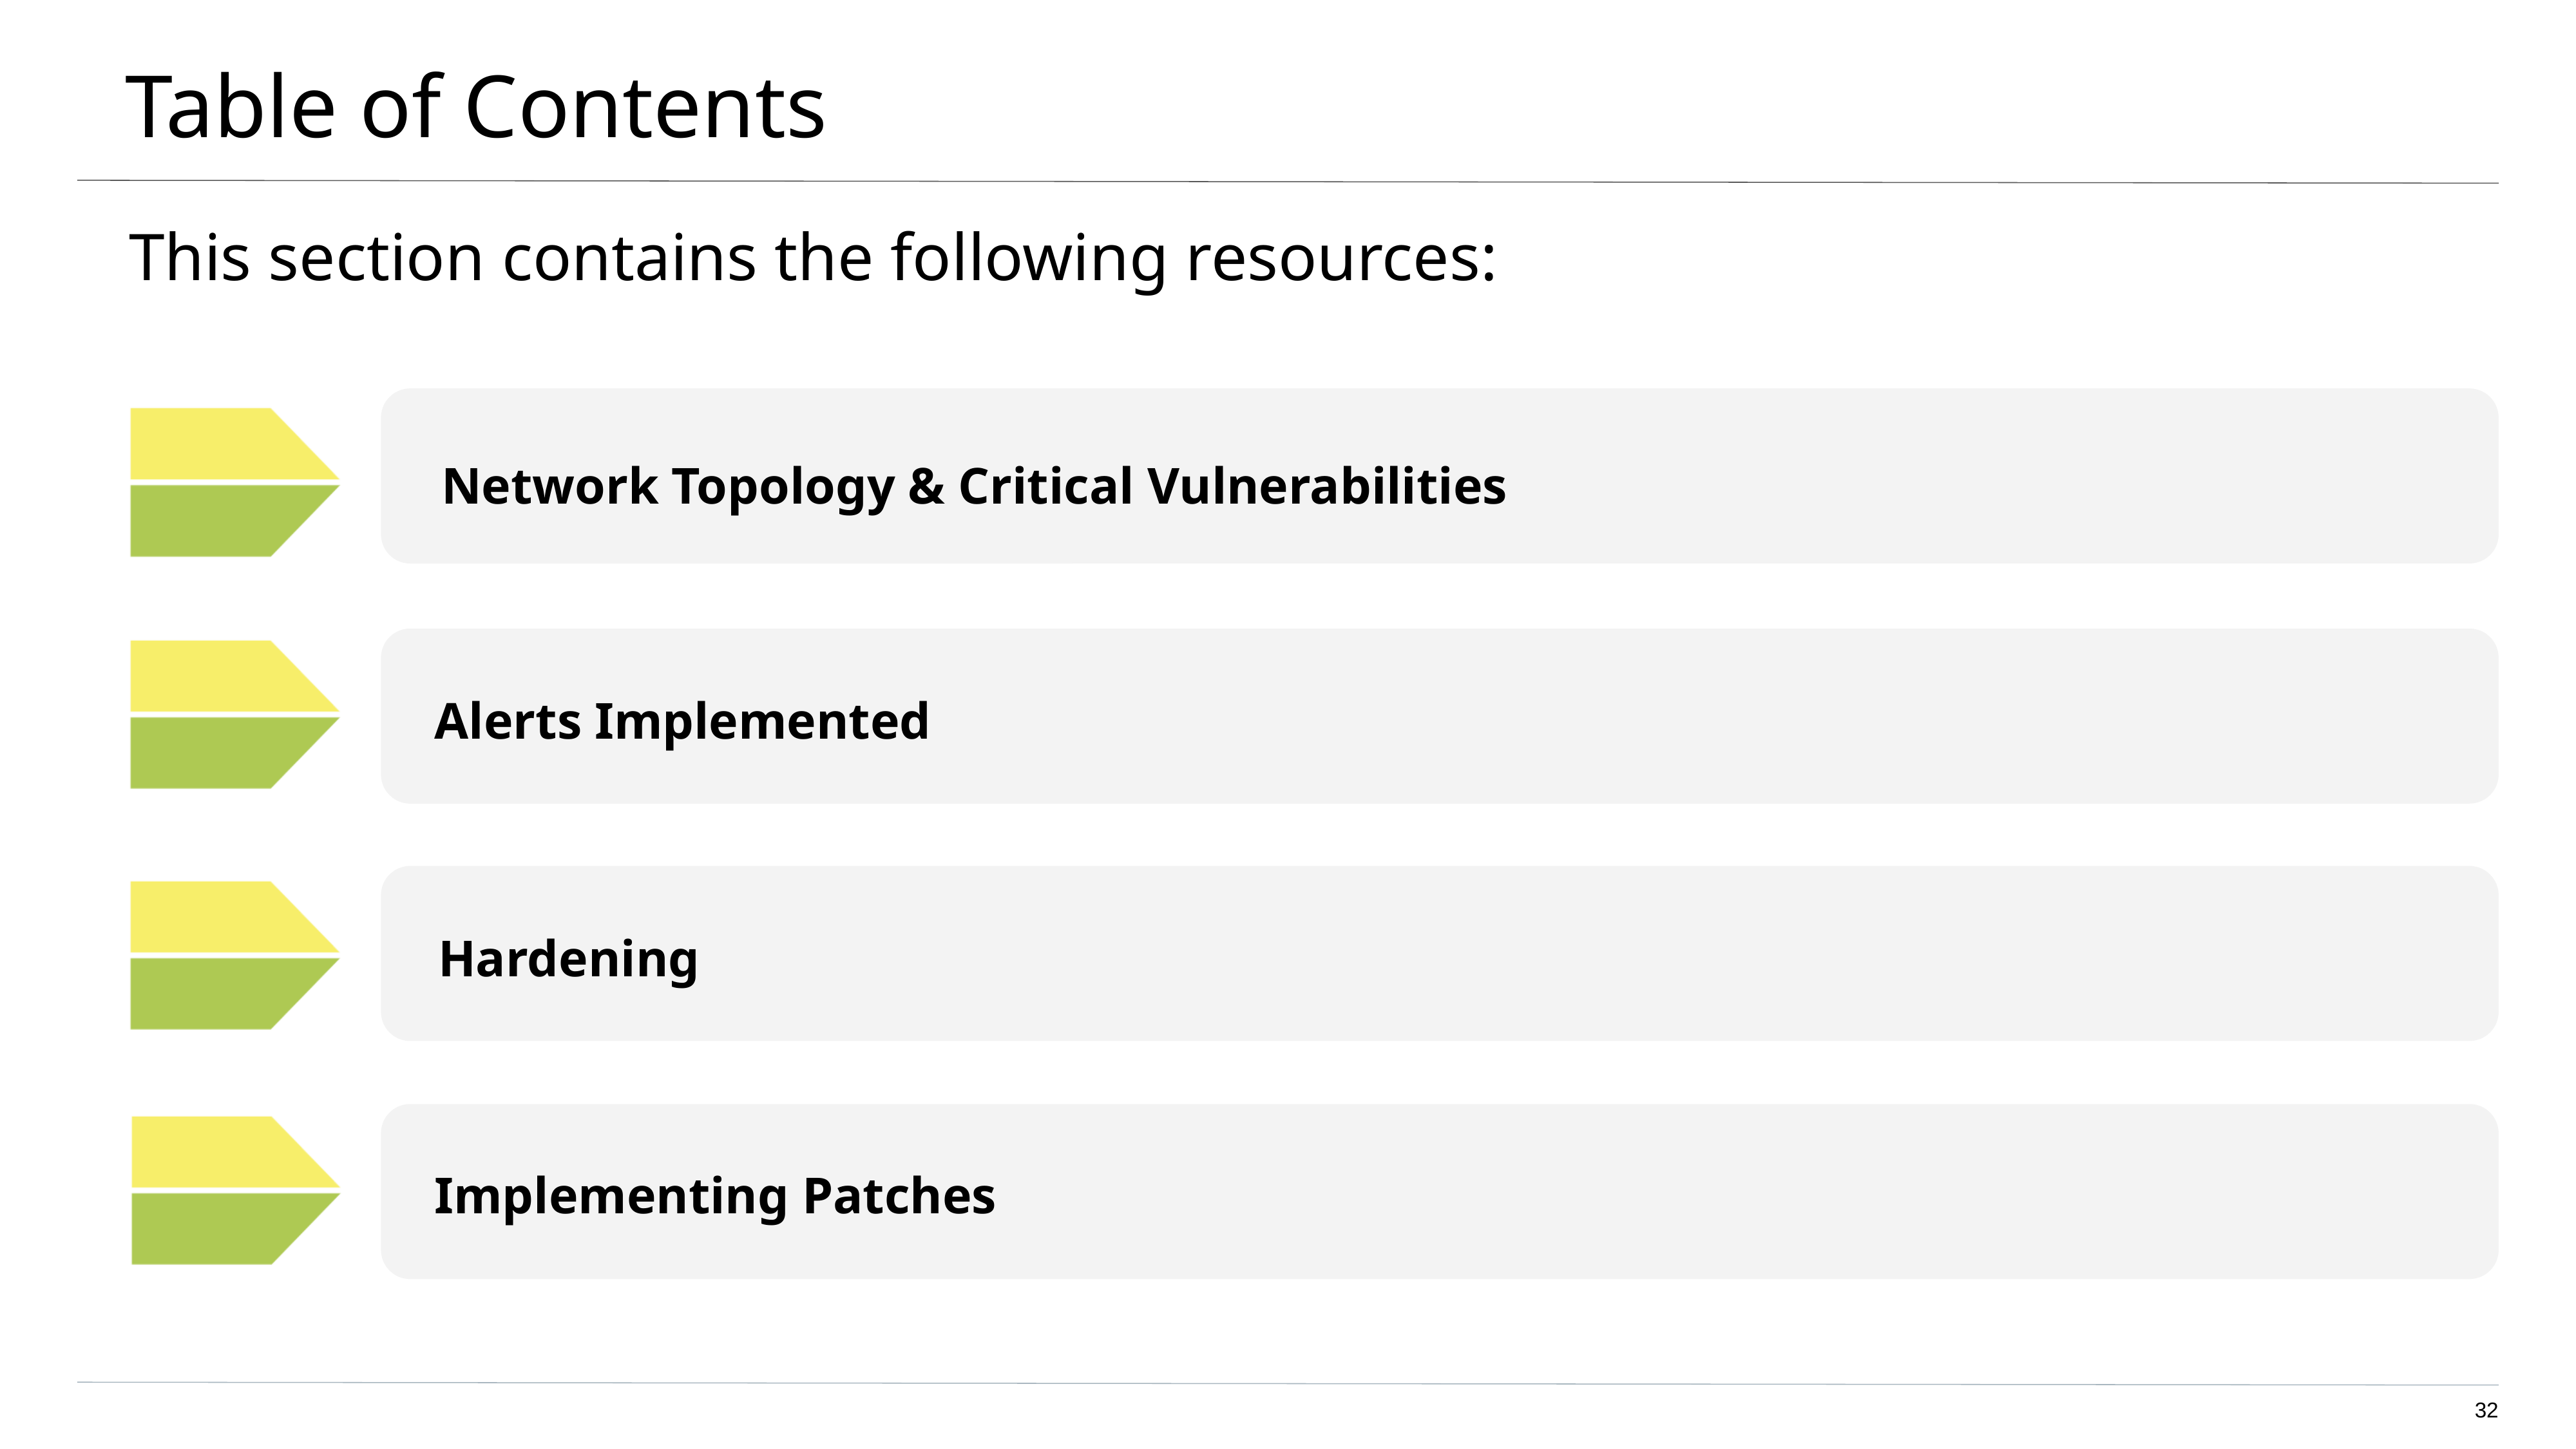

# Table of Contents
This section contains the following resources:
Network Topology & Critical Vulnerabilities
Alerts Implemented
Hardening
Implementing Patches